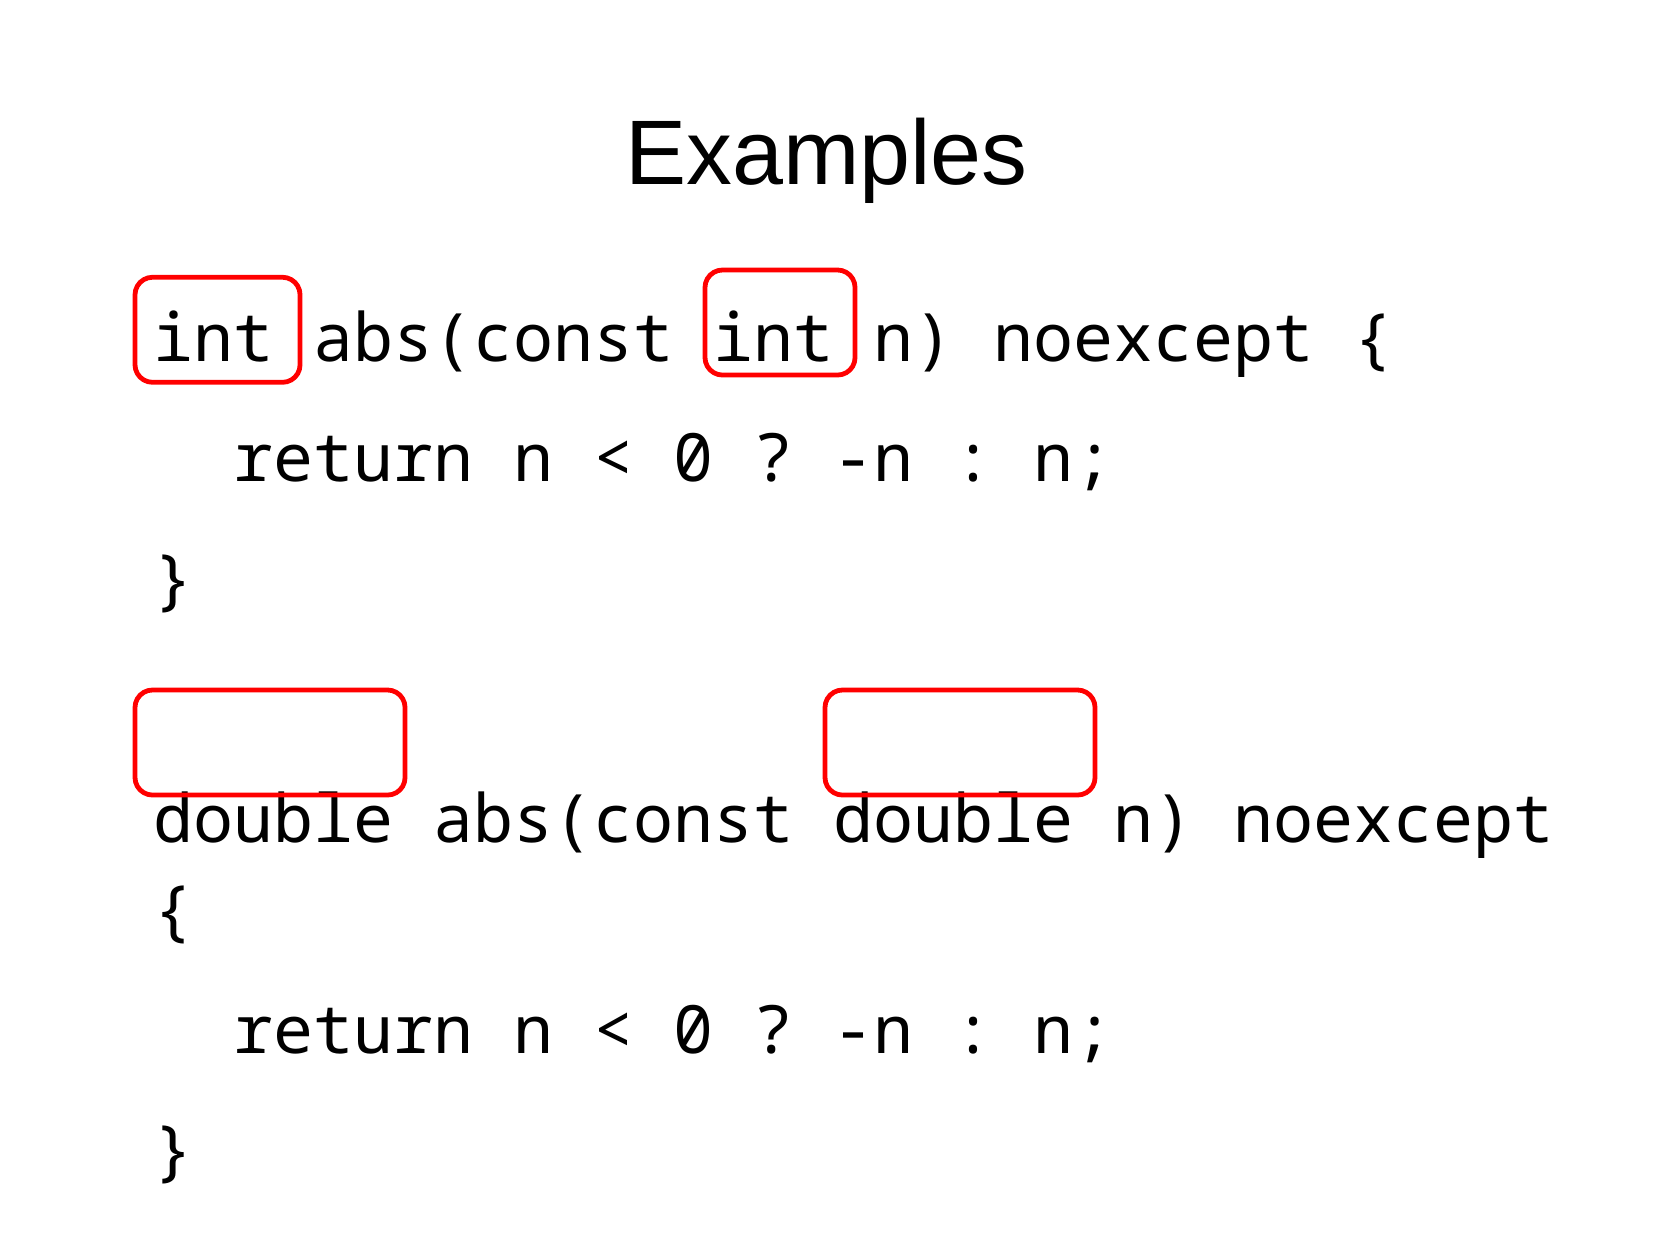

# Examples
int abs(const int n) noexcept {
 return n < 0 ? -n : n;
}
double abs(const double n) noexcept {
 return n < 0 ? -n : n;
}